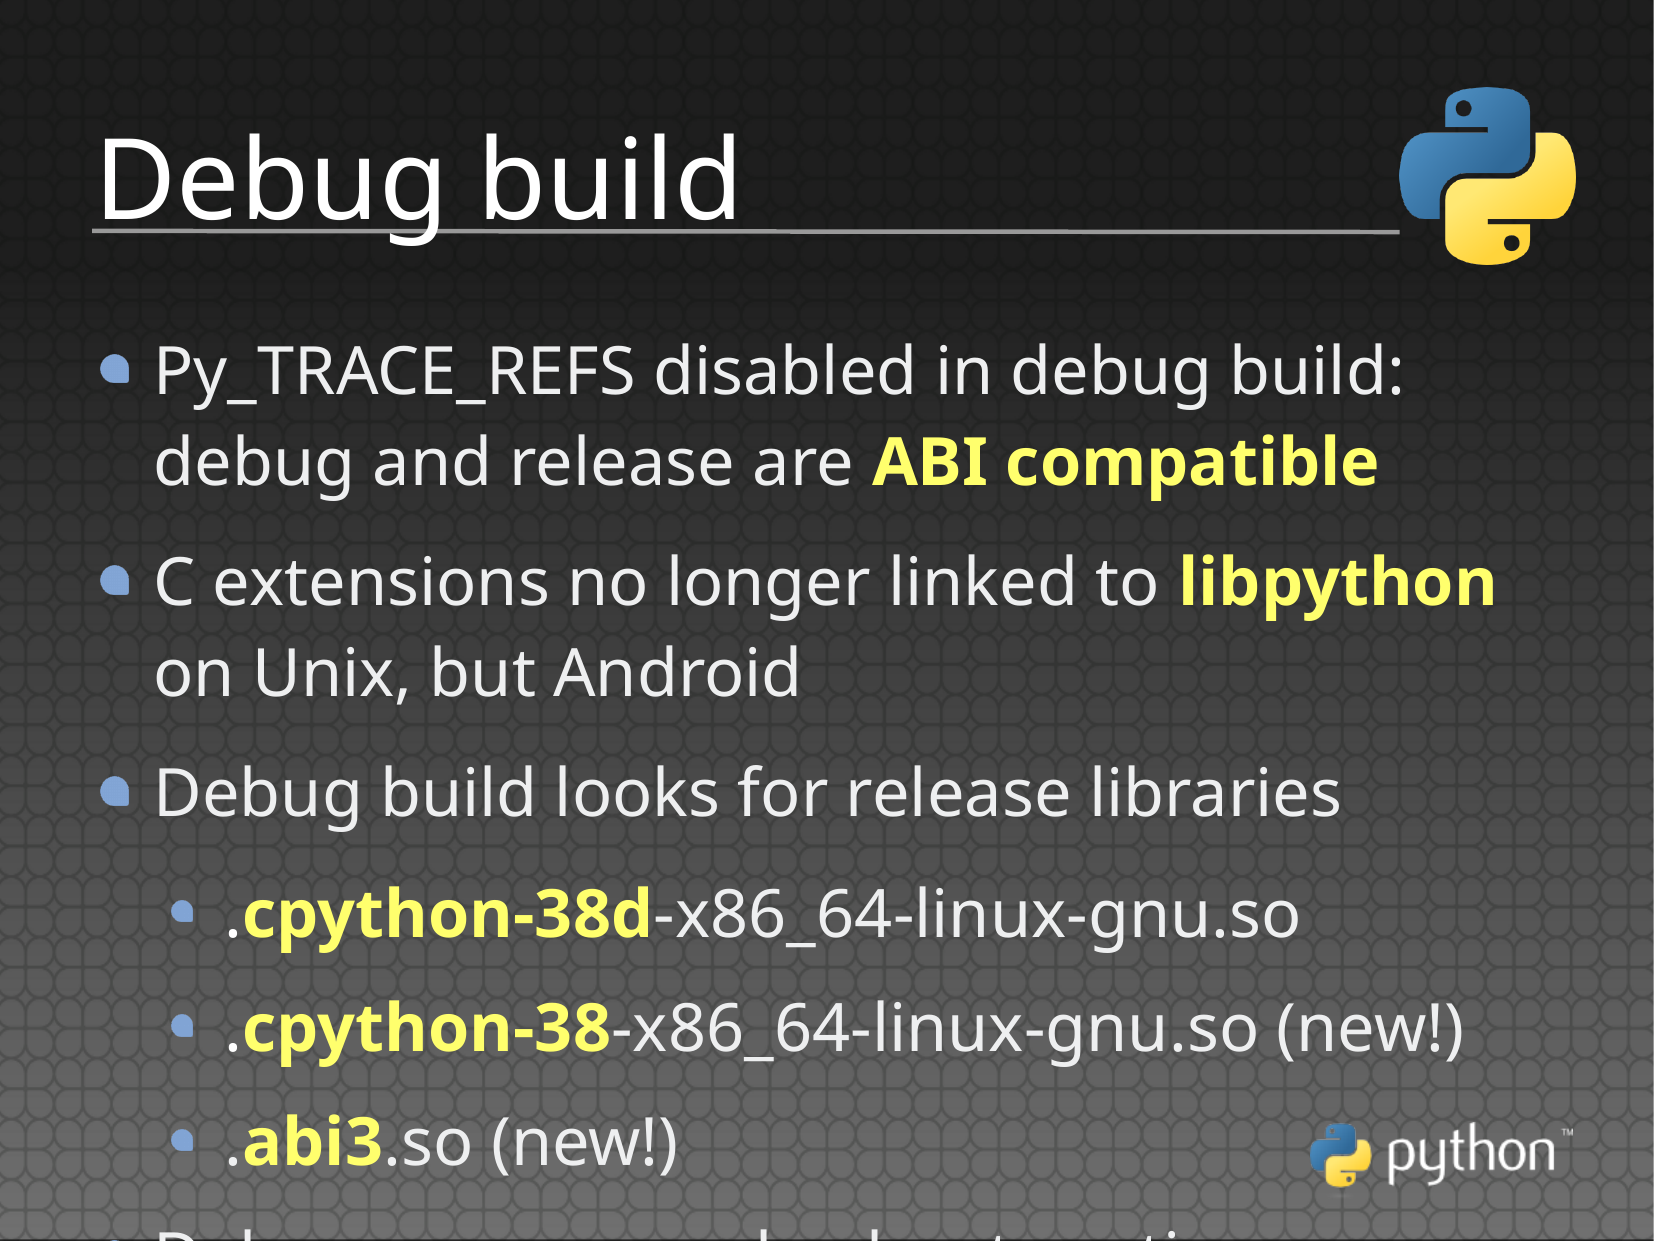

Debug build
# Py_TRACE_REFS disabled in debug build: debug and release are ABI compatible
C extensions no longer linked to libpython on Unix, but Android
Debug build looks for release libraries
.cpython-38d-x86_64-linux-gnu.so
.cpython-38-x86_64-linux-gnu.so (new!)
.abi3.so (new!)
Debug runs more checks at runtime